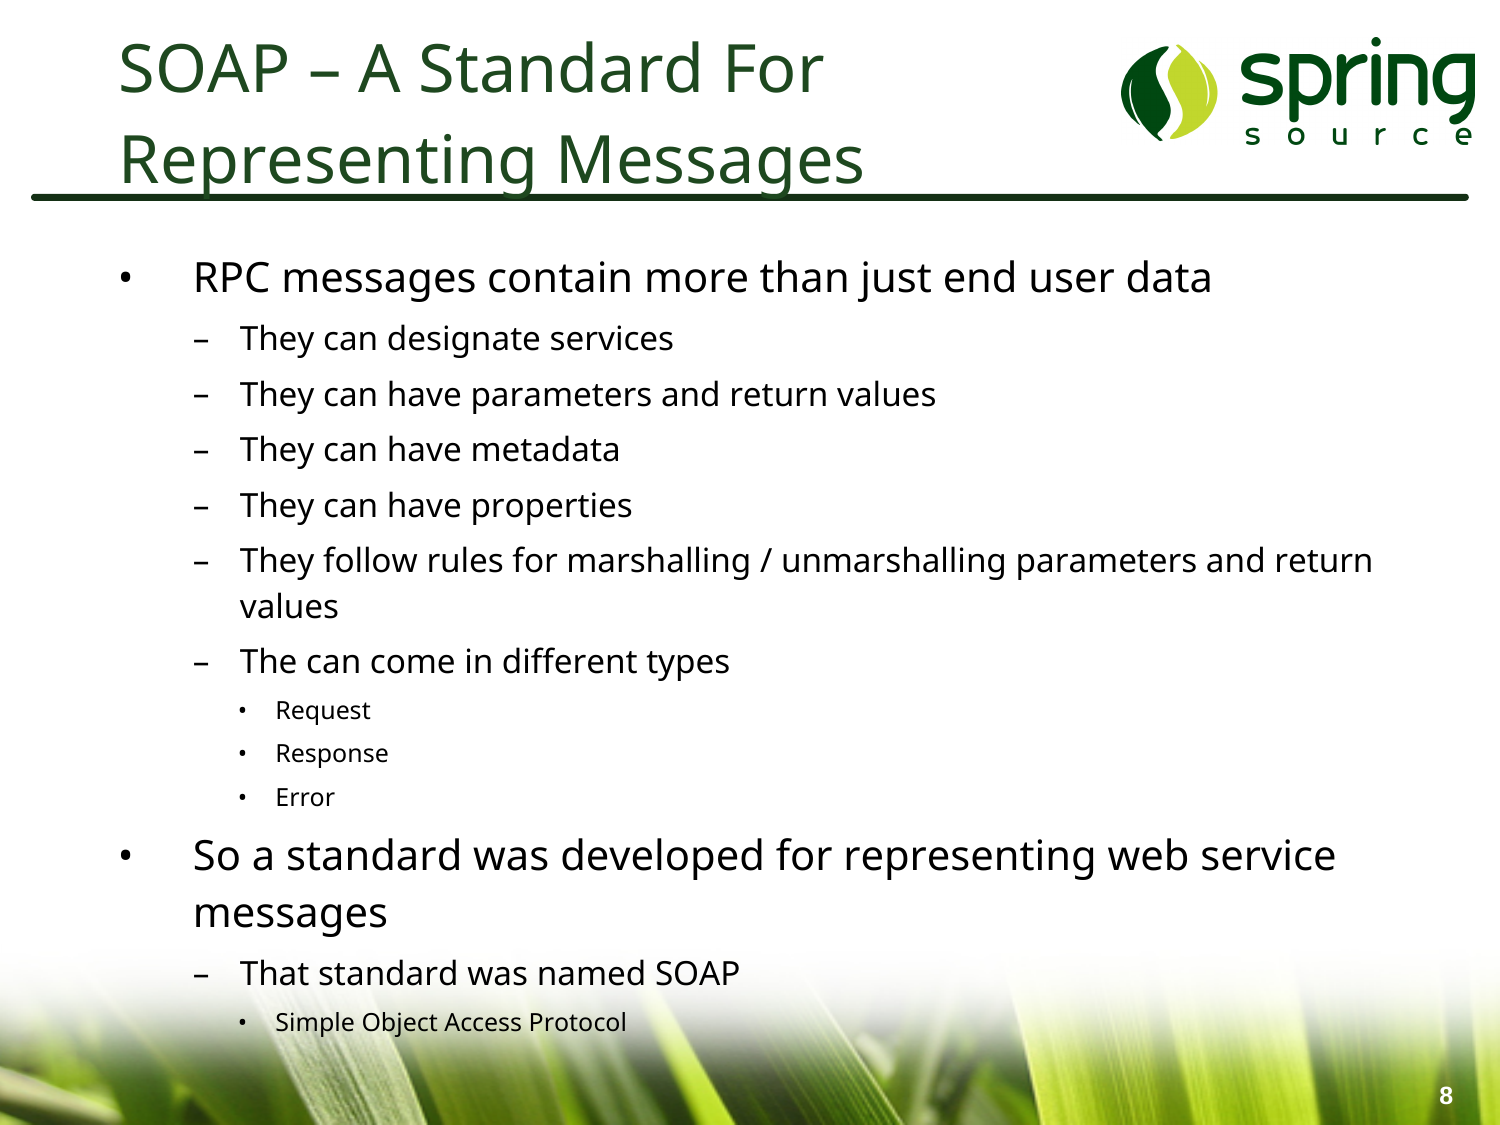

SOAP – A Standard For Representing Messages
# RPC messages contain more than just end user data
They can designate services
They can have parameters and return values
They can have metadata
They can have properties
They follow rules for marshalling / unmarshalling parameters and return values
The can come in different types
Request
Response
Error
So a standard was developed for representing web service messages
That standard was named SOAP
Simple Object Access Protocol